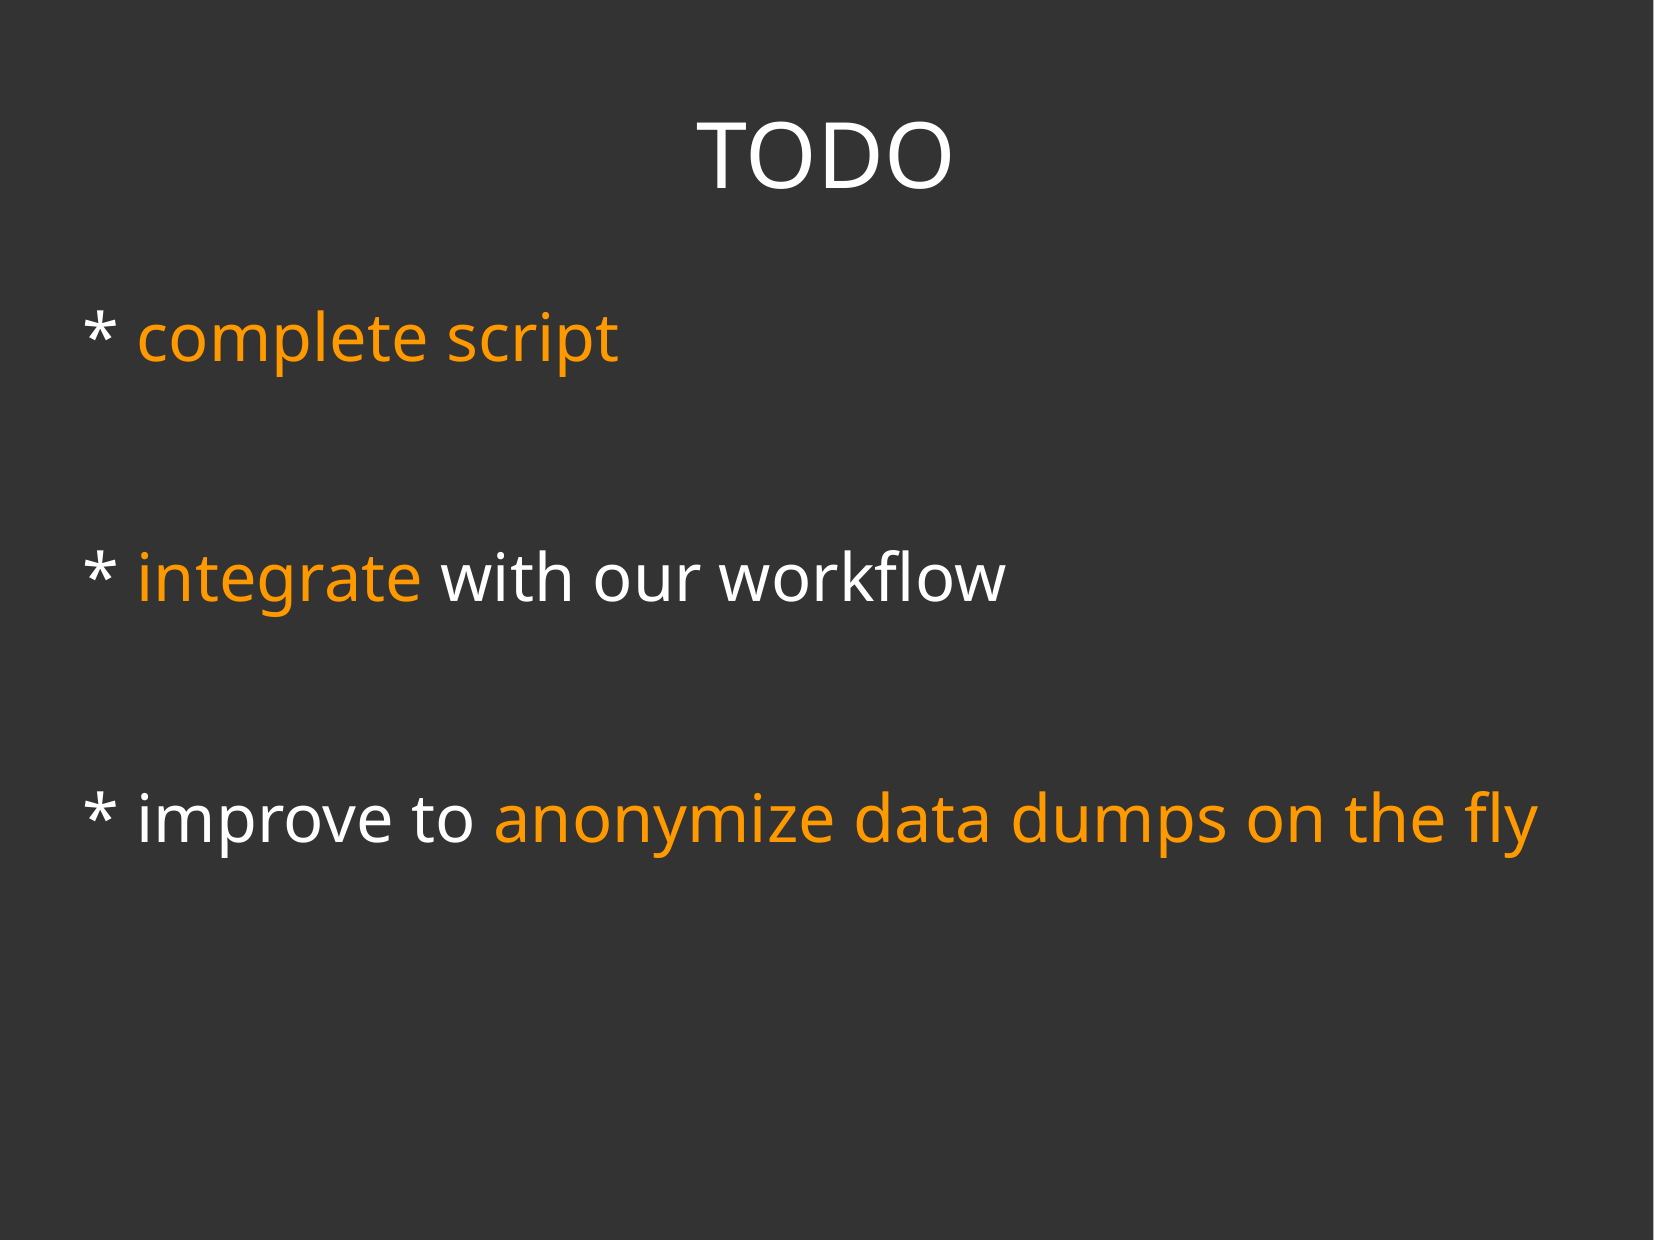

# TODO
* complete script
* integrate with our workflow
* improve to anonymize data dumps on the fly